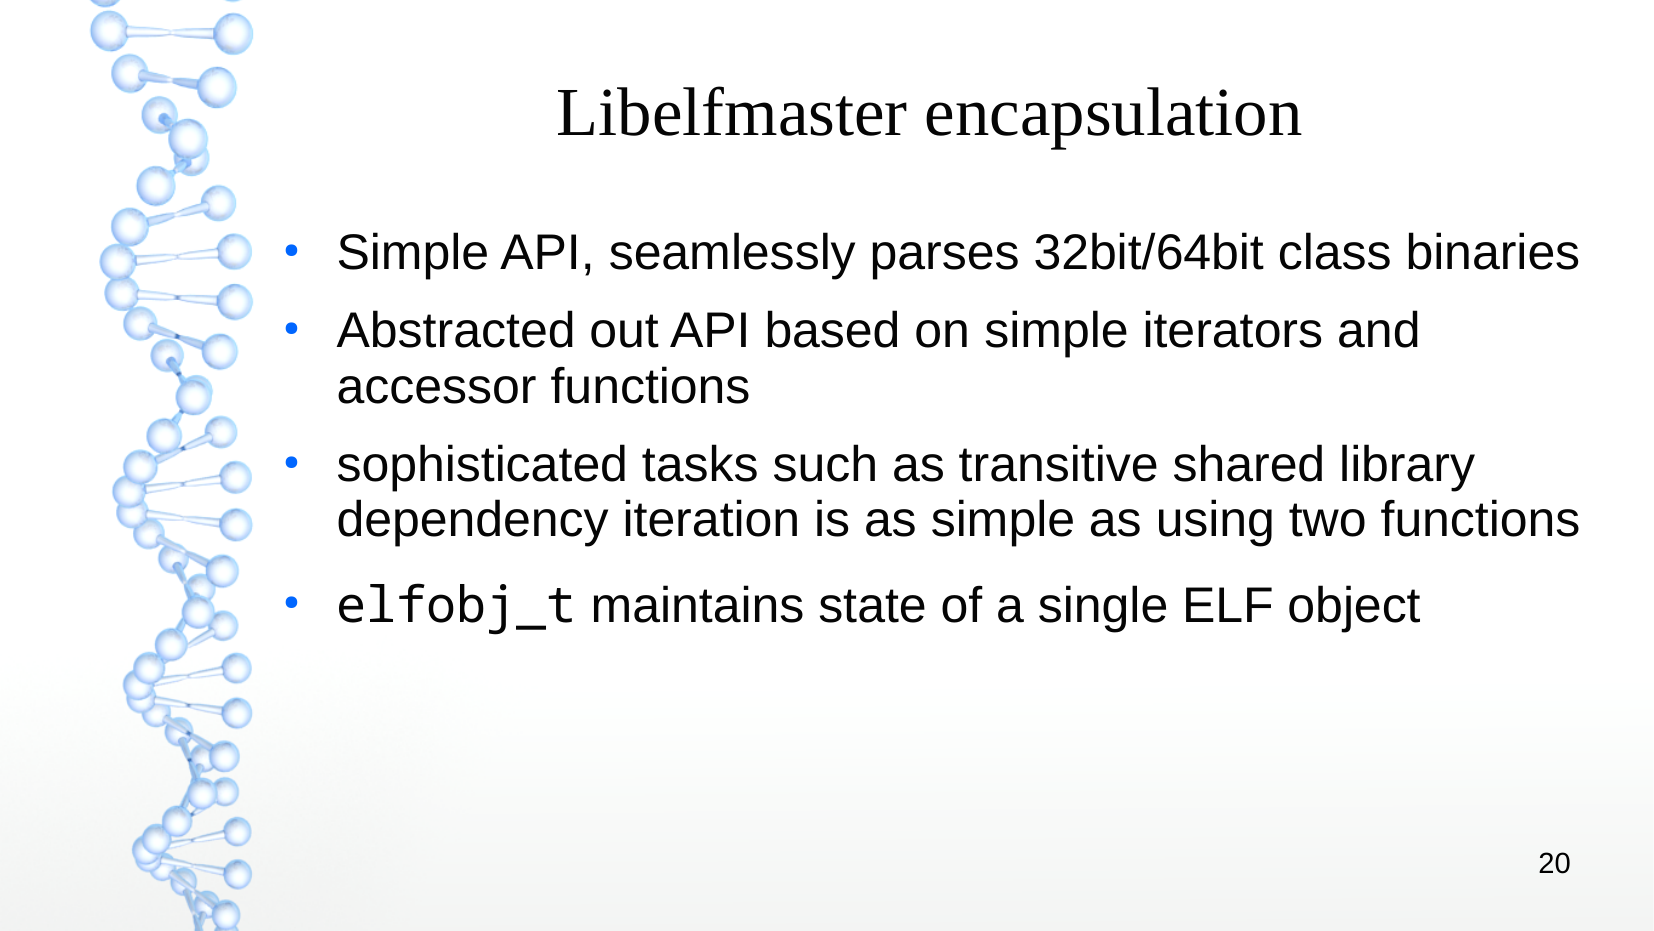

# Libelfmaster encapsulation
Simple API, seamlessly parses 32bit/64bit class binaries
Abstracted out API based on simple iterators and accessor functions
sophisticated tasks such as transitive shared library dependency iteration is as simple as using two functions
elfobj_t maintains state of a single ELF object
20